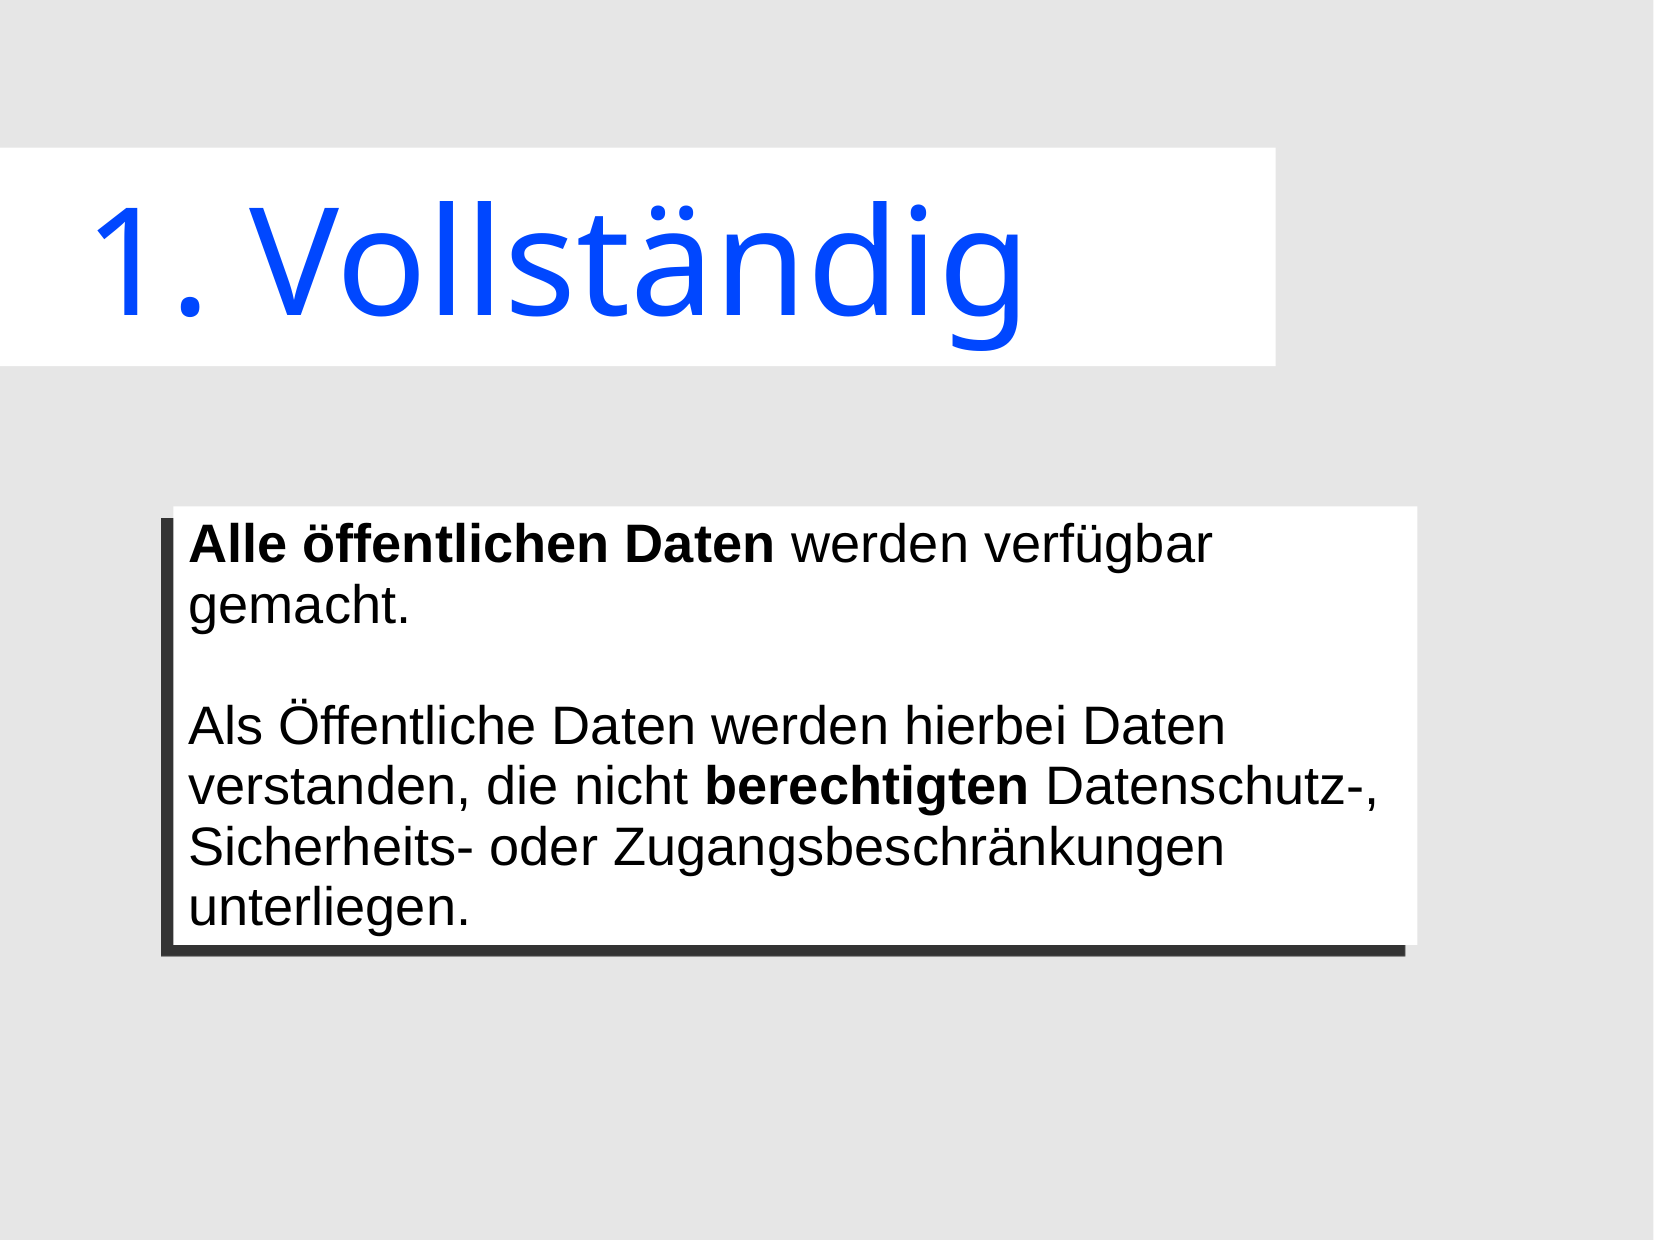

1. Vollständig
Alle öffentlichen Daten werden verfügbar gemacht.
Als Öffentliche Daten werden hierbei Daten verstanden, die nicht berechtigten Datenschutz-, Sicherheits- oder Zugangsbeschränkungen unterliegen.